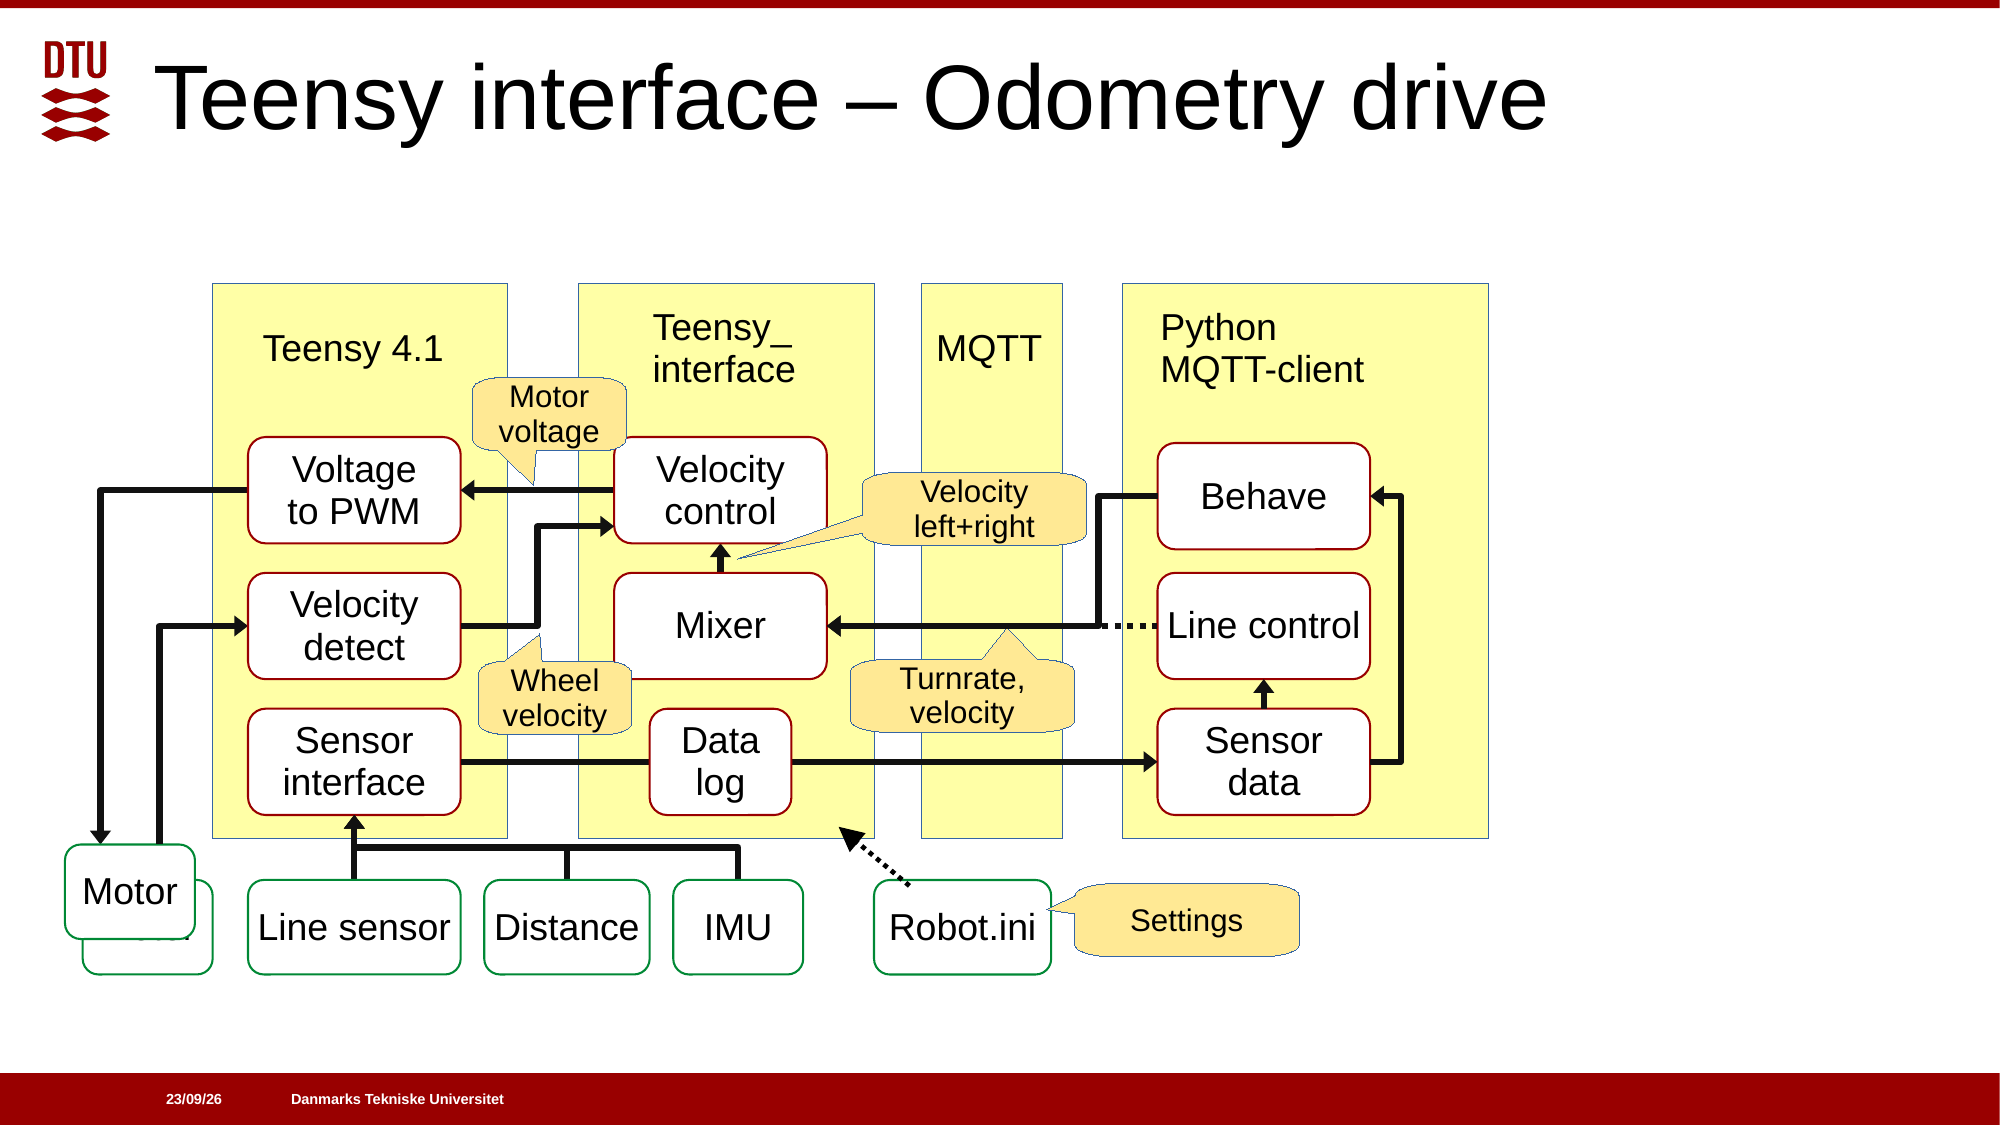

# Teensy interface – Odometry drive
Teensy_
interface
Python
MQTT-client
Teensy 4.1
MQTT
Motor voltage
Voltage
to PWM
Velocity
control
Behave
Velocity
left+right
Velocity
detect
Mixer
Line control
Turnrate,
velocity
Wheel
velocity
Sensor
interface
Sensor
data
Data
log
Motor
Motor
Line sensor
Distance
IMU
Robot.ini
Settings